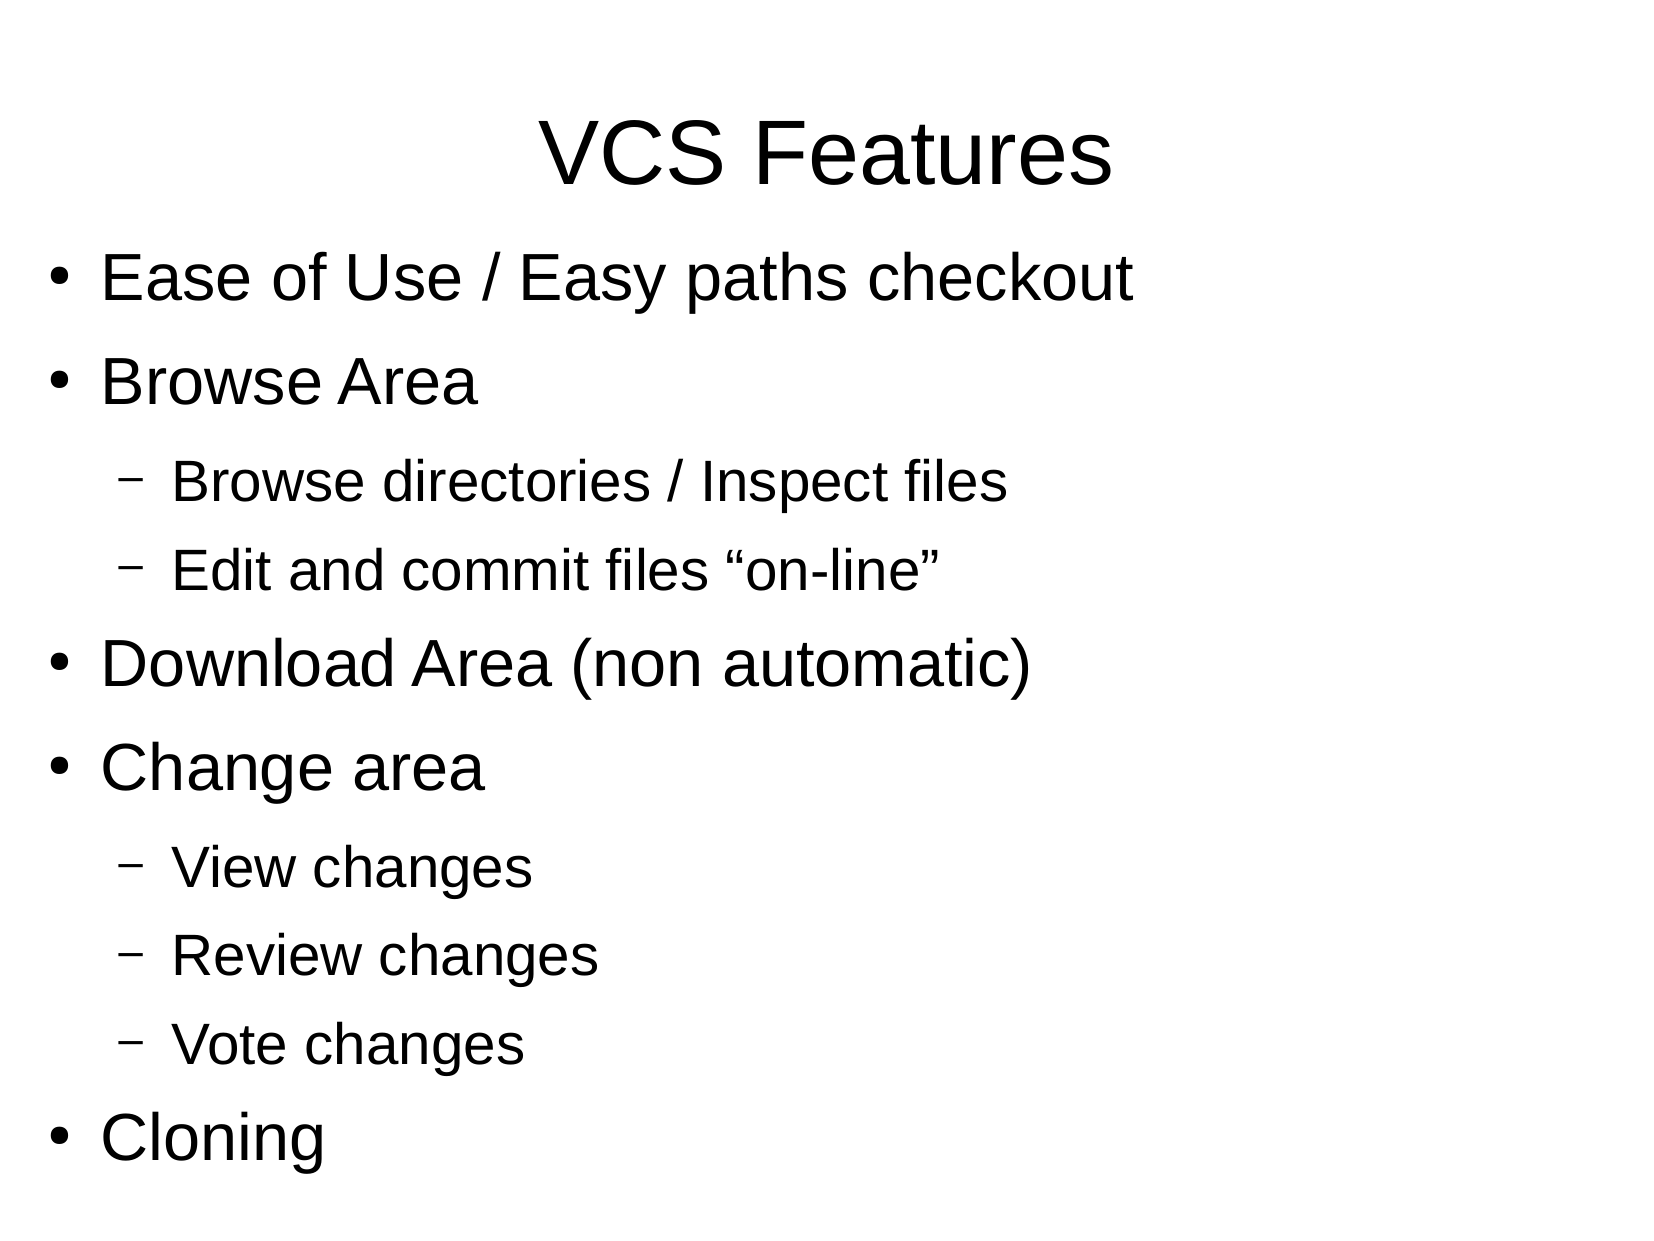

# VCS Features
Ease of Use / Easy paths checkout
Browse Area
Browse directories / Inspect files
Edit and commit files “on-line”
Download Area (non automatic)
Change area
View changes
Review changes
Vote changes
Cloning